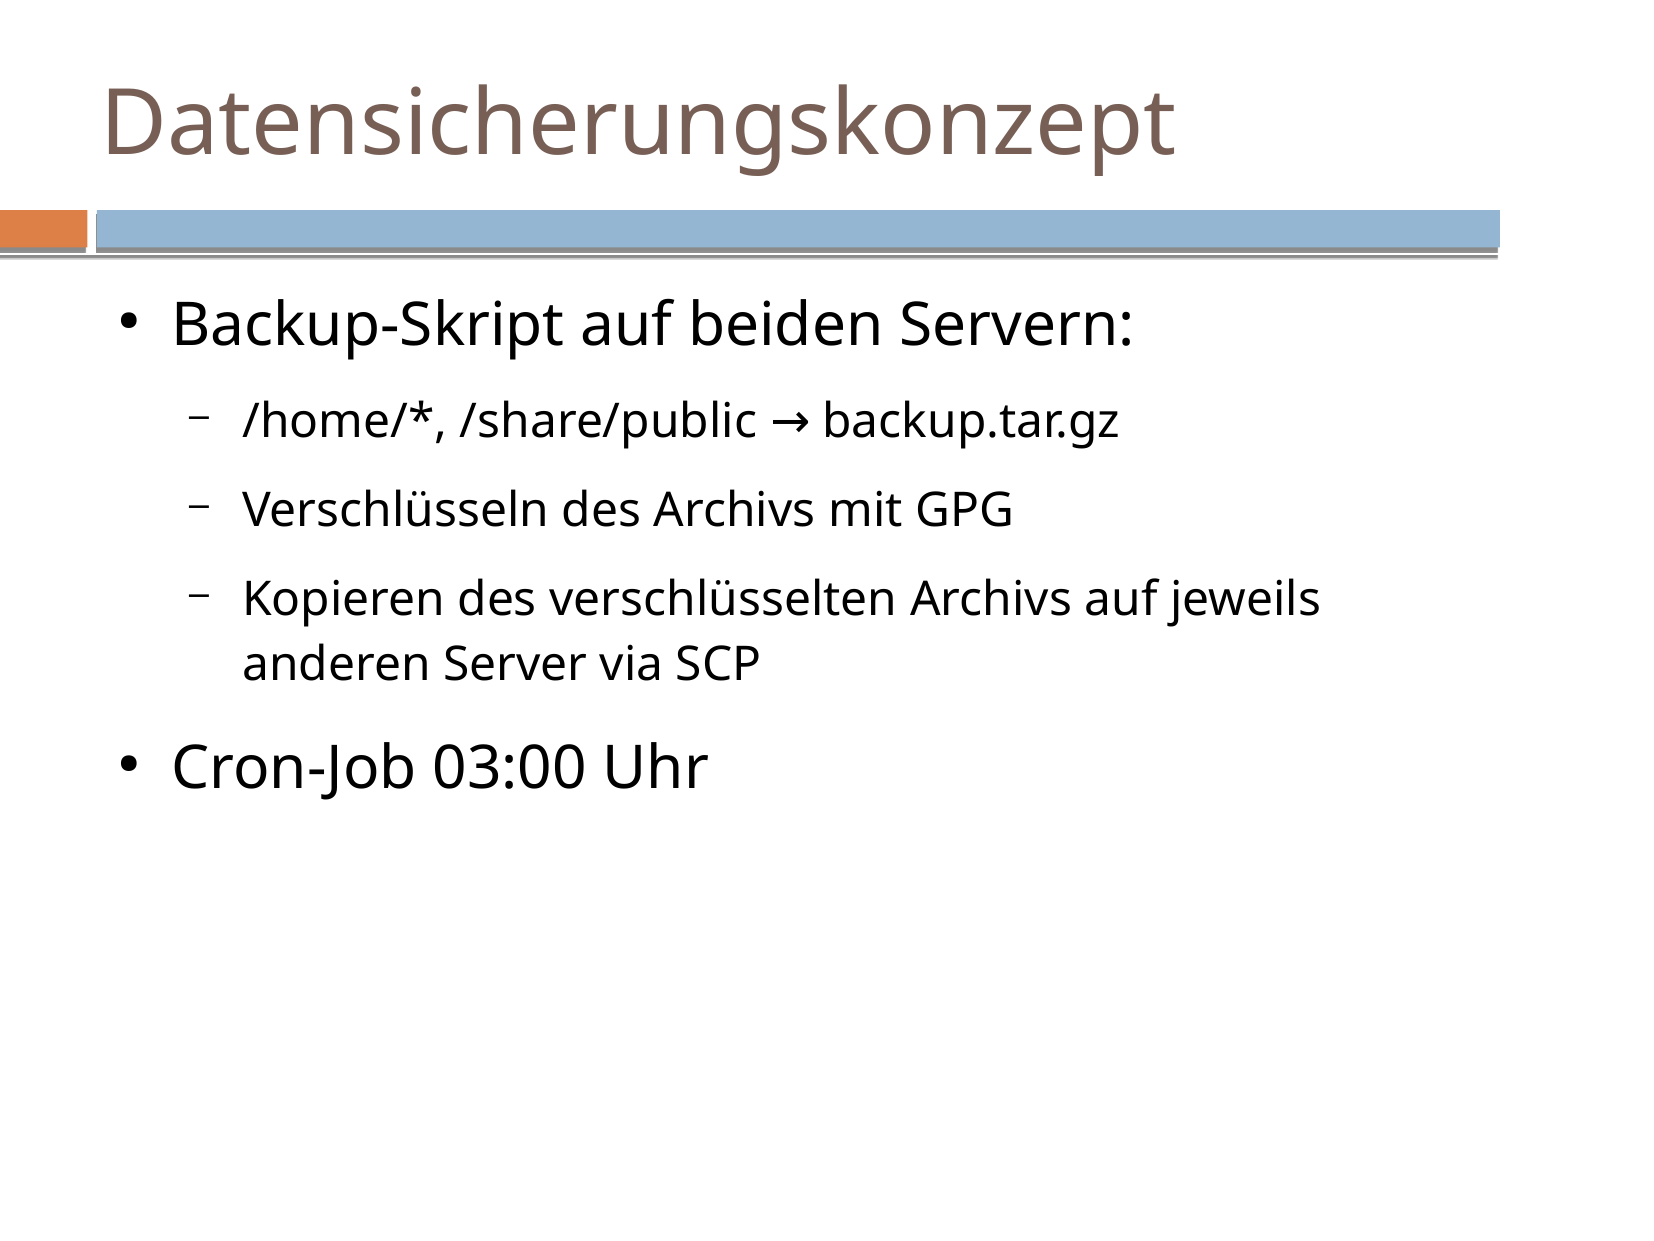

# Datensicherungskonzept
Backup-Skript auf beiden Servern:
/home/*, /share/public → backup.tar.gz
Verschlüsseln des Archivs mit GPG
Kopieren des verschlüsselten Archivs auf jeweils anderen Server via SCP
Cron-Job 03:00 Uhr